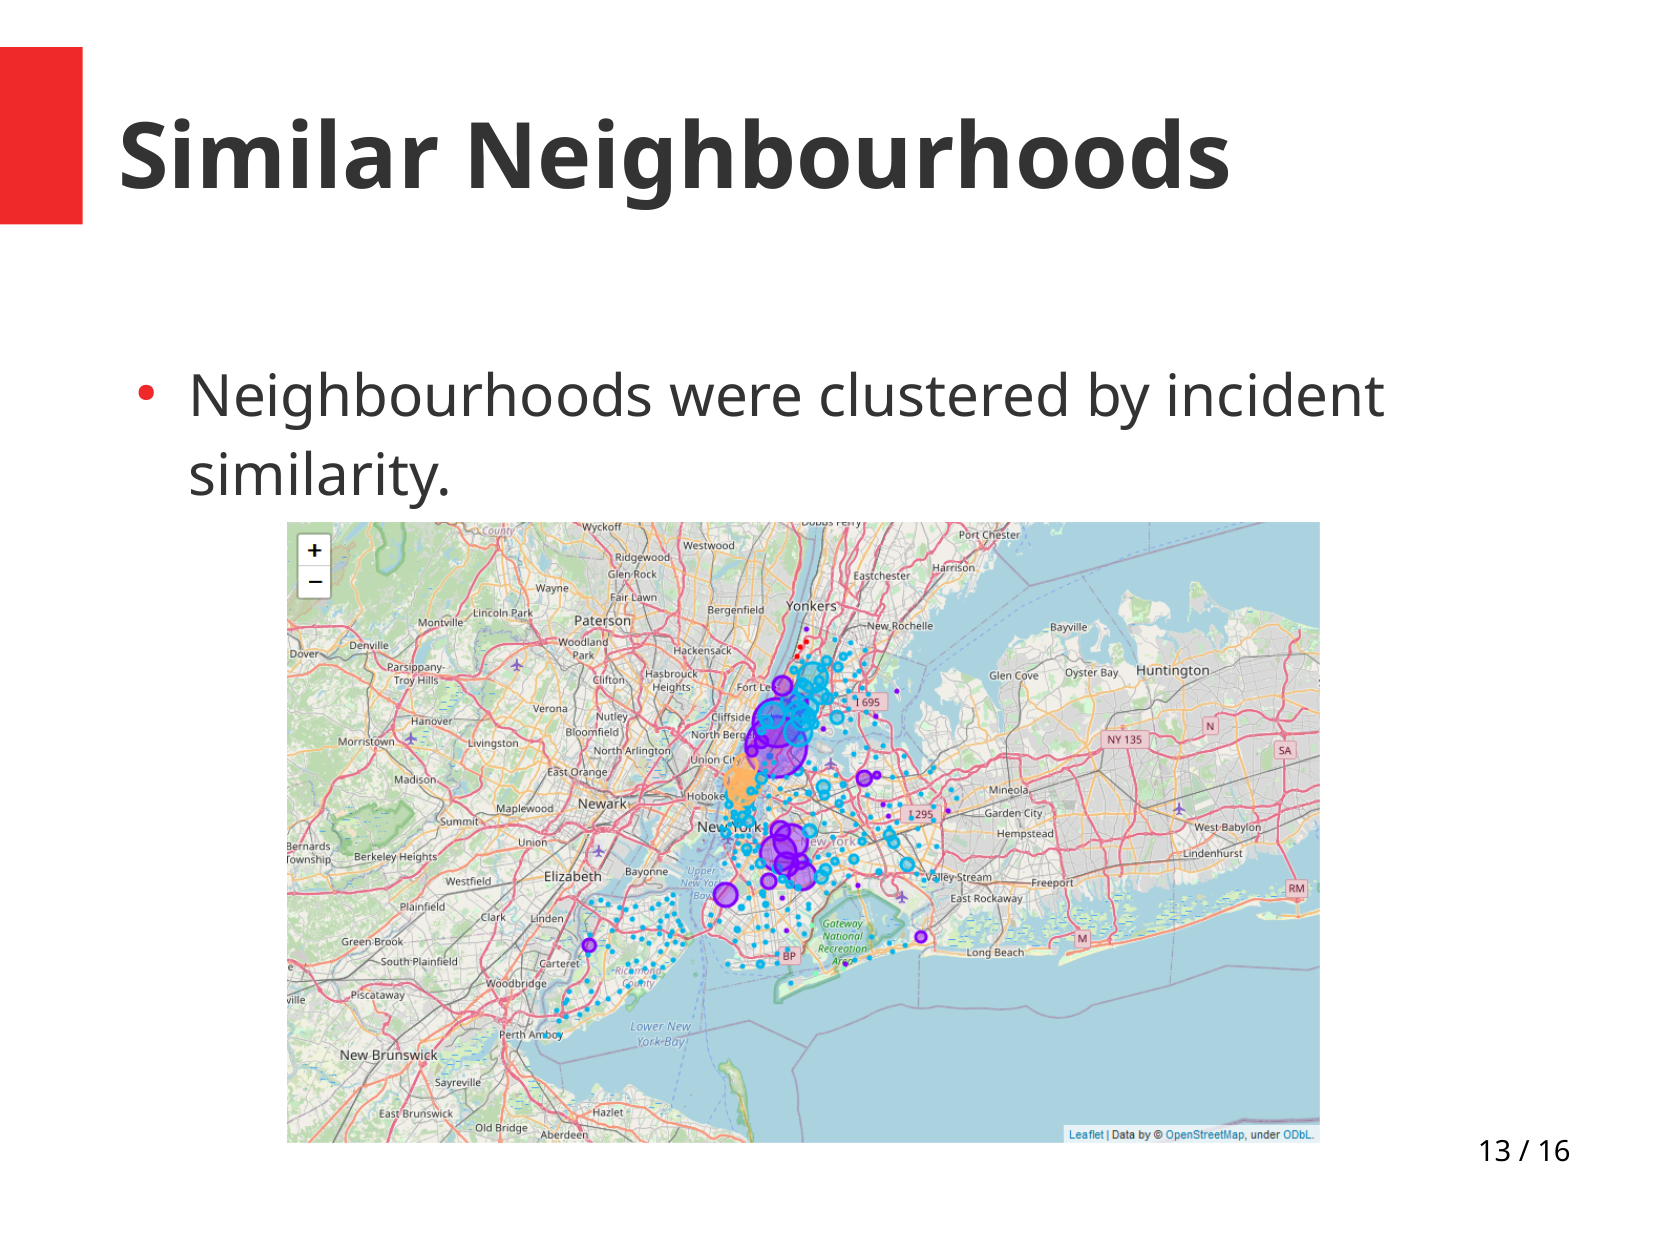

# Similar Neighbourhoods
Neighbourhoods were clustered by incident similarity.
13